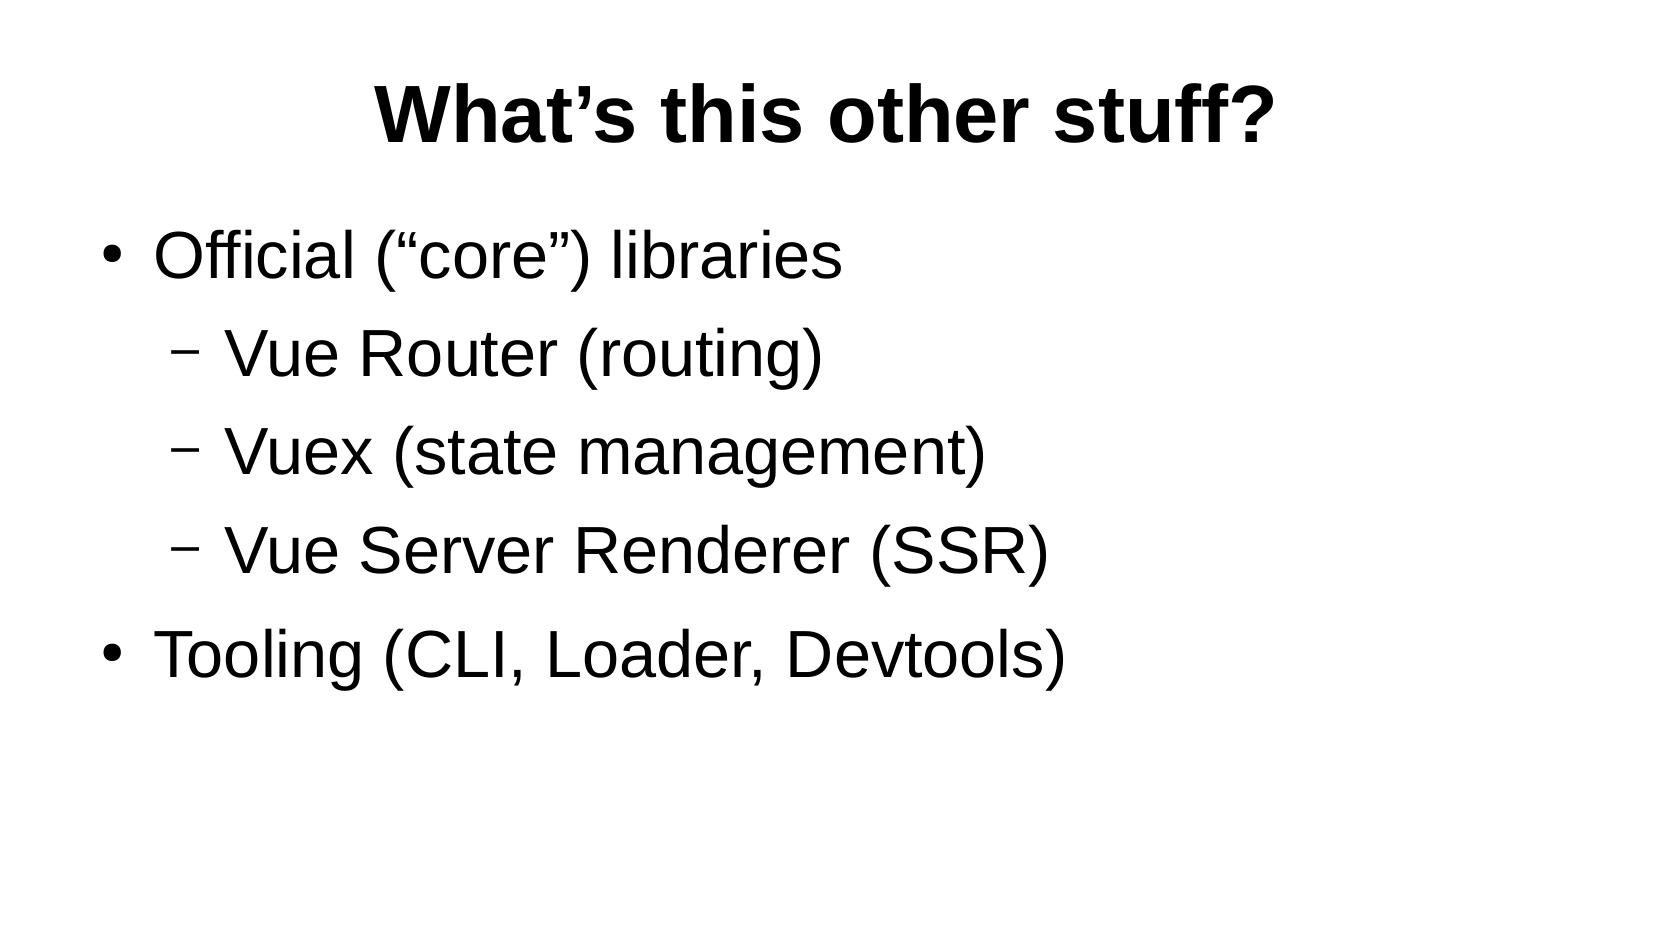

# What’s this other stuff?
Official (“core”) libraries
Vue Router (routing)
Vuex (state management)
Vue Server Renderer (SSR)
Tooling (CLI, Loader, Devtools)